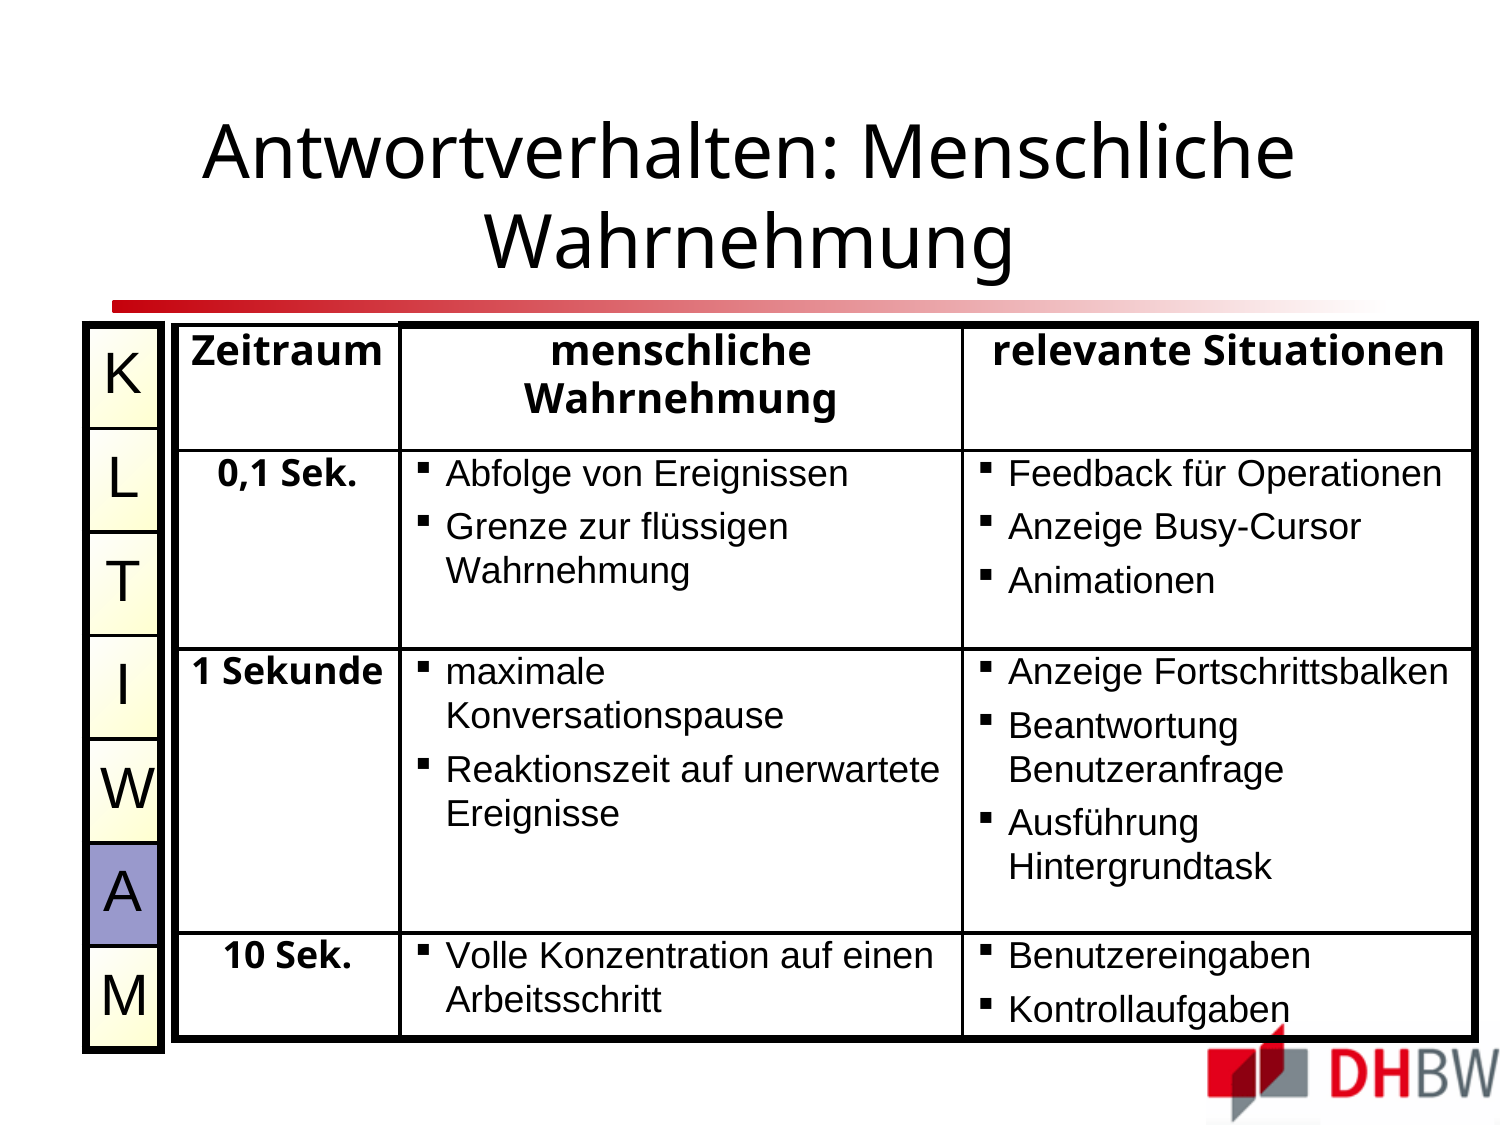

# Antwortverhalten: Menschliche Wahrnehmung
| K |
| --- |
| L |
| T |
| I |
| W |
| A |
| M |
| Zeitraum | menschliche Wahrnehmung | relevante Situationen |
| --- | --- | --- |
| 0,1 Sek. | Abfolge von Ereignissen Grenze zur flüssigen Wahrnehmung | Feedback für Operationen Anzeige Busy-Cursor Animationen |
| 1 Sekunde | maximale Konversationspause Reaktionszeit auf unerwartete Ereignisse | Anzeige Fortschrittsbalken Beantwortung Benutzeranfrage Ausführung Hintergrundtask |
| 10 Sek. | Volle Konzentration auf einen Arbeitsschritt | Benutzereingaben Kontrollaufgaben |